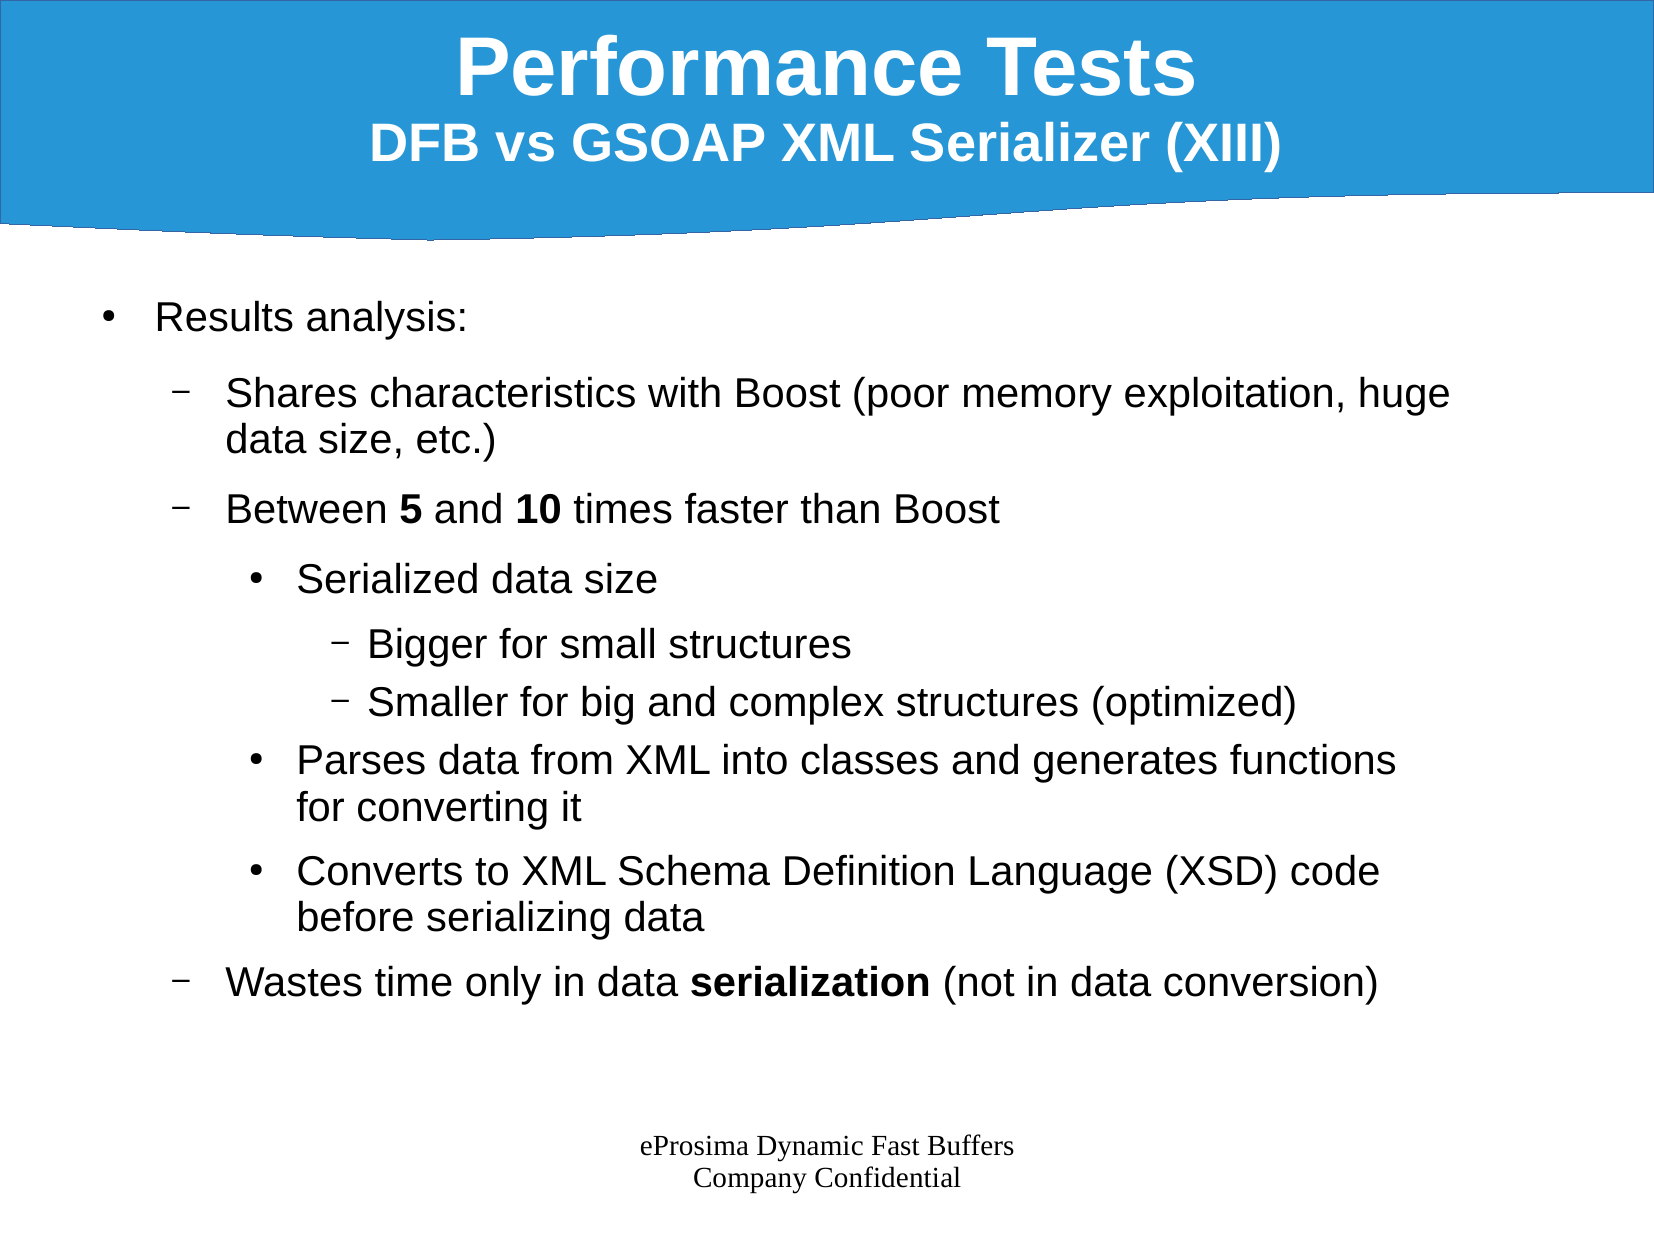

Performance Tests
DFB vs GSOAP XML Serializer (XIII)
# Results analysis:
Shares characteristics with Boost (poor memory exploitation, huge data size, etc.)
Between 5 and 10 times faster than Boost
Serialized data size
Bigger for small structures
Smaller for big and complex structures (optimized)
Parses data from XML into classes and generates functions for converting it
Converts to XML Schema Definition Language (XSD) code before serializing data
Wastes time only in data serialization (not in data conversion)
eProsima Dynamic Fast Buffers